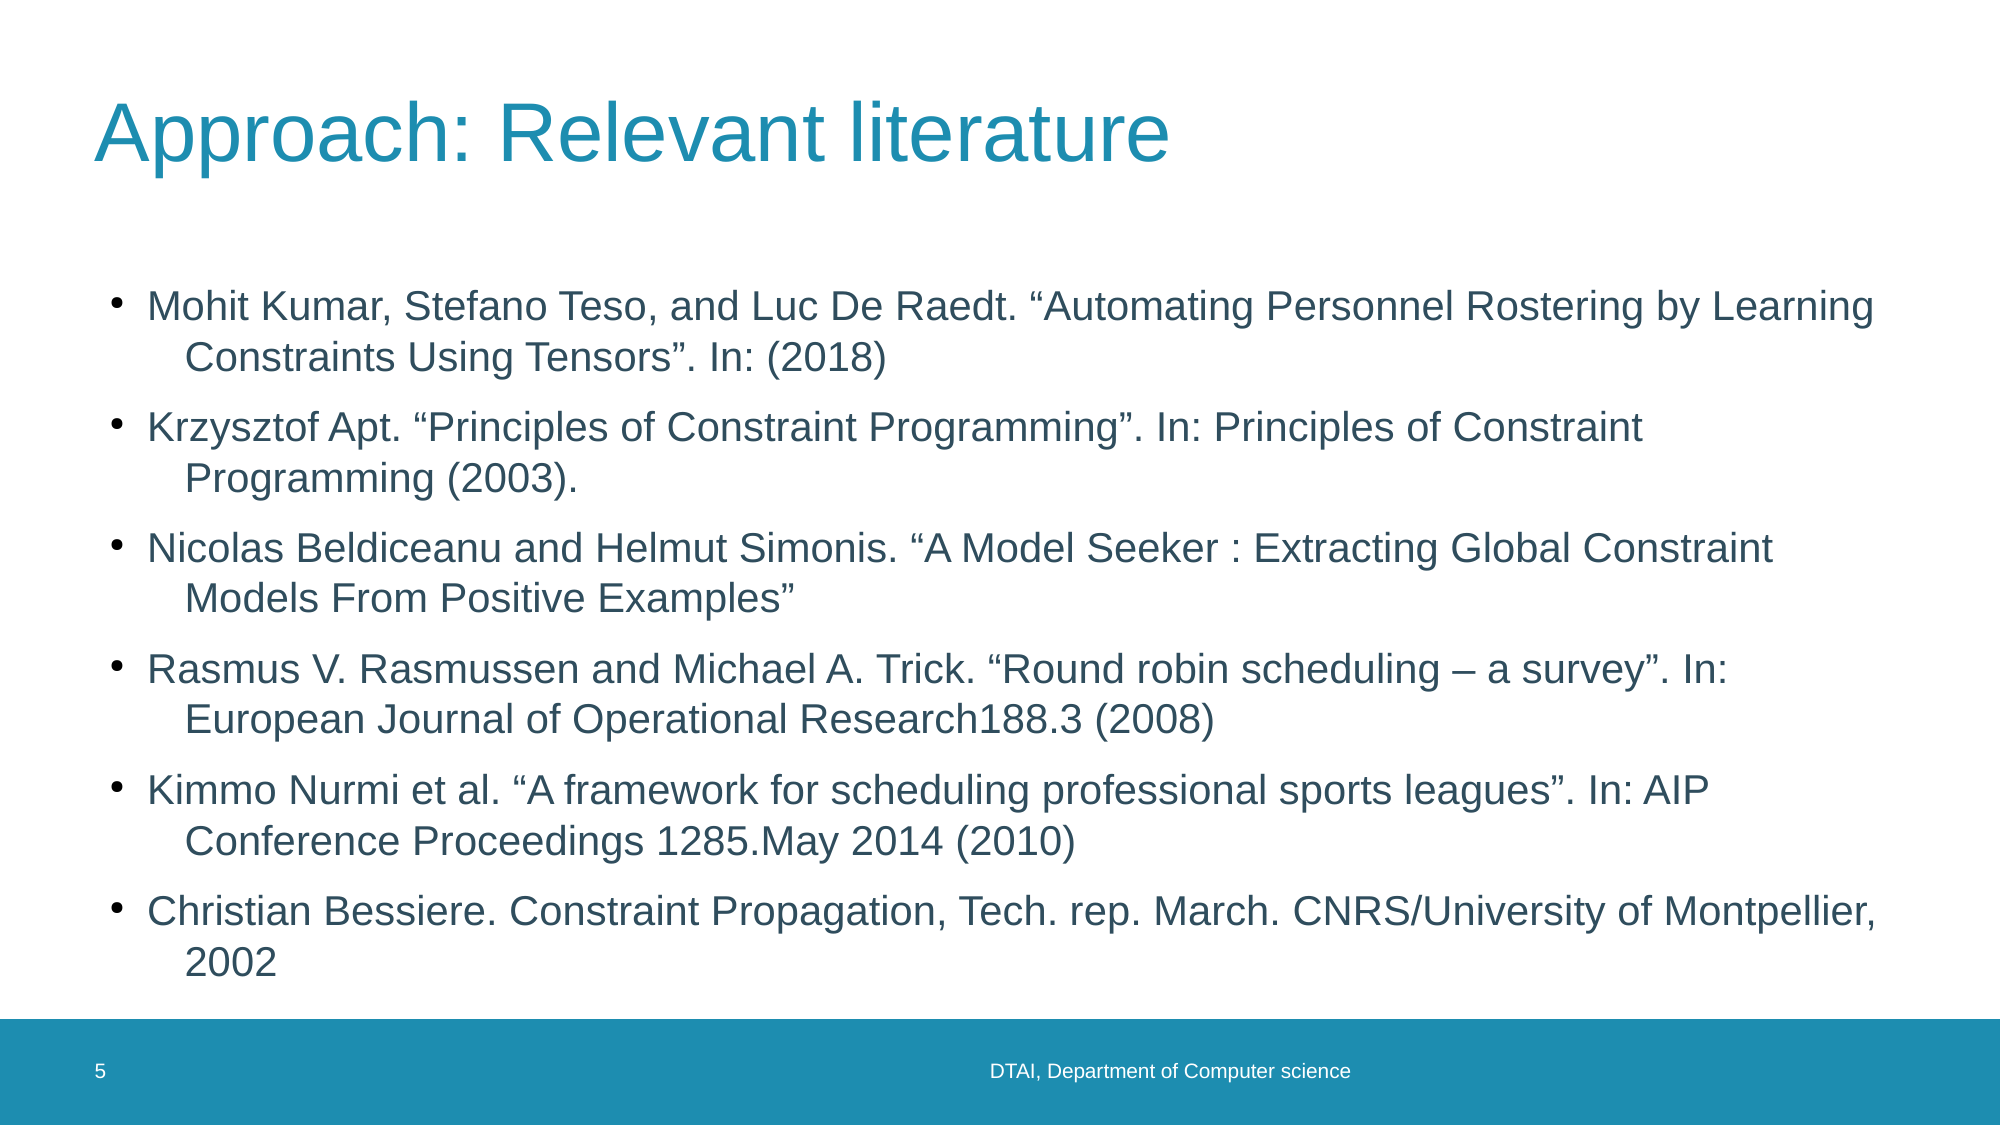

Approach: Relevant literature
# Mohit Kumar, Stefano Teso, and Luc De Raedt. “Automating Personnel Rostering by Learning Constraints Using Tensors”. In: (2018)
Krzysztof Apt. “Principles of Constraint Programming”. In: Principles of Constraint Programming (2003).
Nicolas Beldiceanu and Helmut Simonis. “A Model Seeker : Extracting Global Constraint Models From Positive Examples”
Rasmus V. Rasmussen and Michael A. Trick. “Round robin scheduling – a survey”. In: European Journal of Operational Research188.3 (2008)
Kimmo Nurmi et al. “A framework for scheduling professional sports leagues”. In: AIP Conference Proceedings 1285.May 2014 (2010)
Christian Bessiere. Constraint Propagation, Tech. rep. March. CNRS/University of Montpellier, 2002
DTAI, Department of Computer science